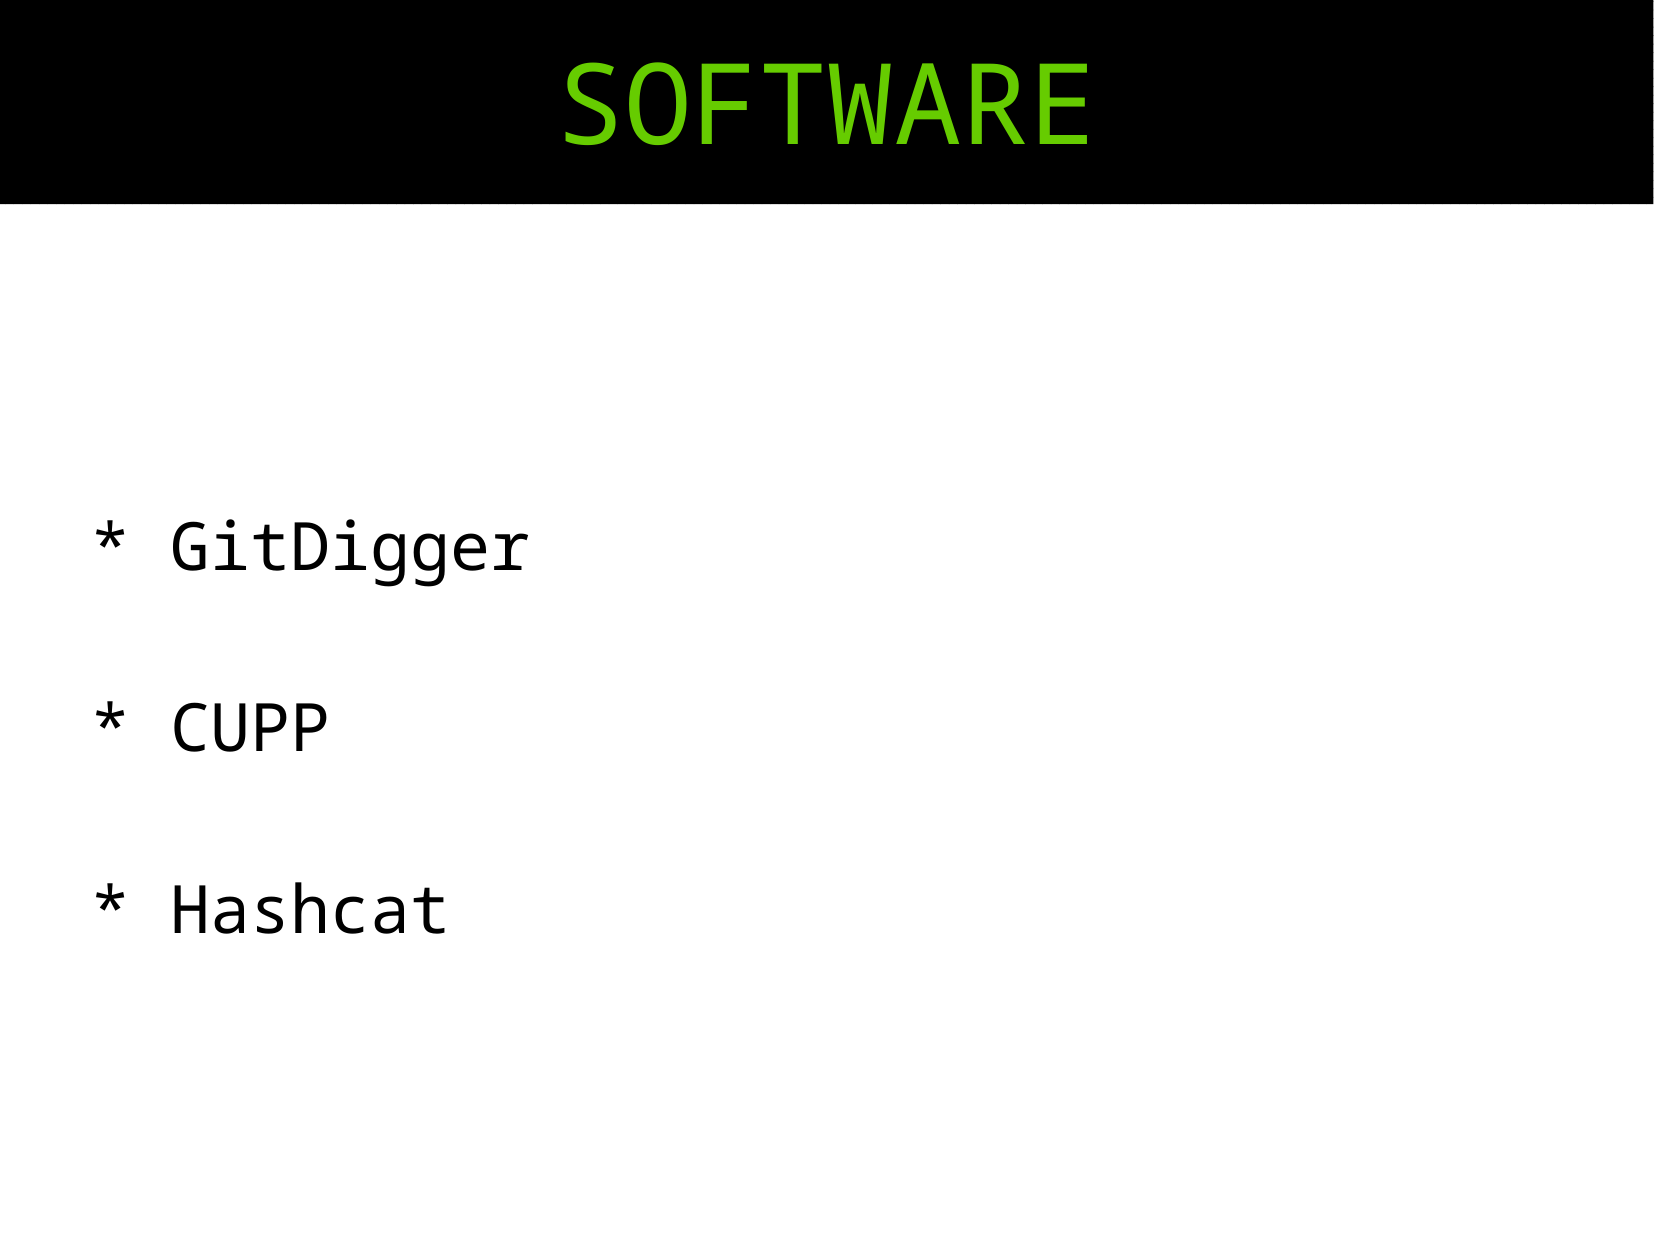

# SOFTWARE
* GitDigger
* CUPP
* Hashcat